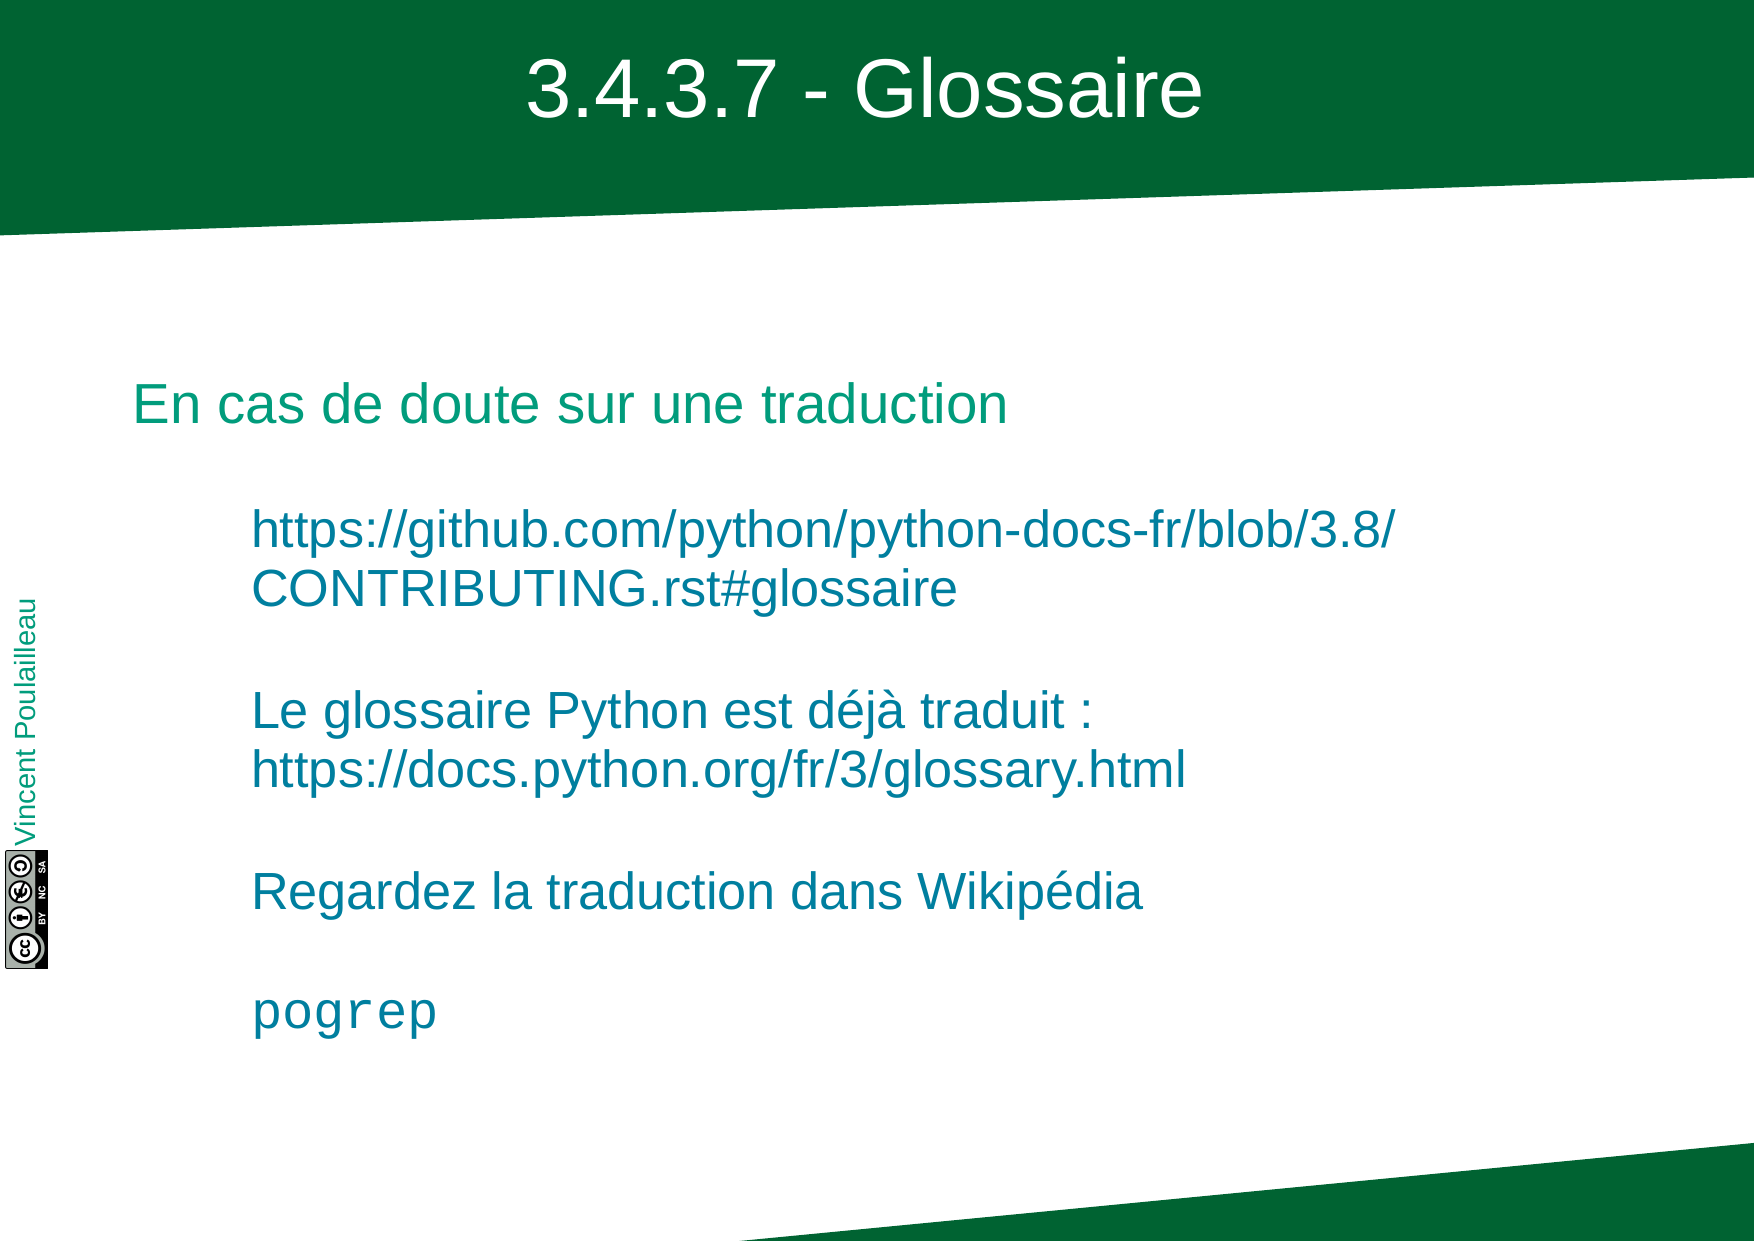

3.4.3.7 - Glossaire
En cas de doute sur une traduction
https://github.com/python/python-docs-fr/blob/3.8/CONTRIBUTING.rst#glossaire
Le glossaire Python est déjà traduit : https://docs.python.org/fr/3/glossary.html
Regardez la traduction dans Wikipédia
pogrep
© 2019 Vincent Poulailleau